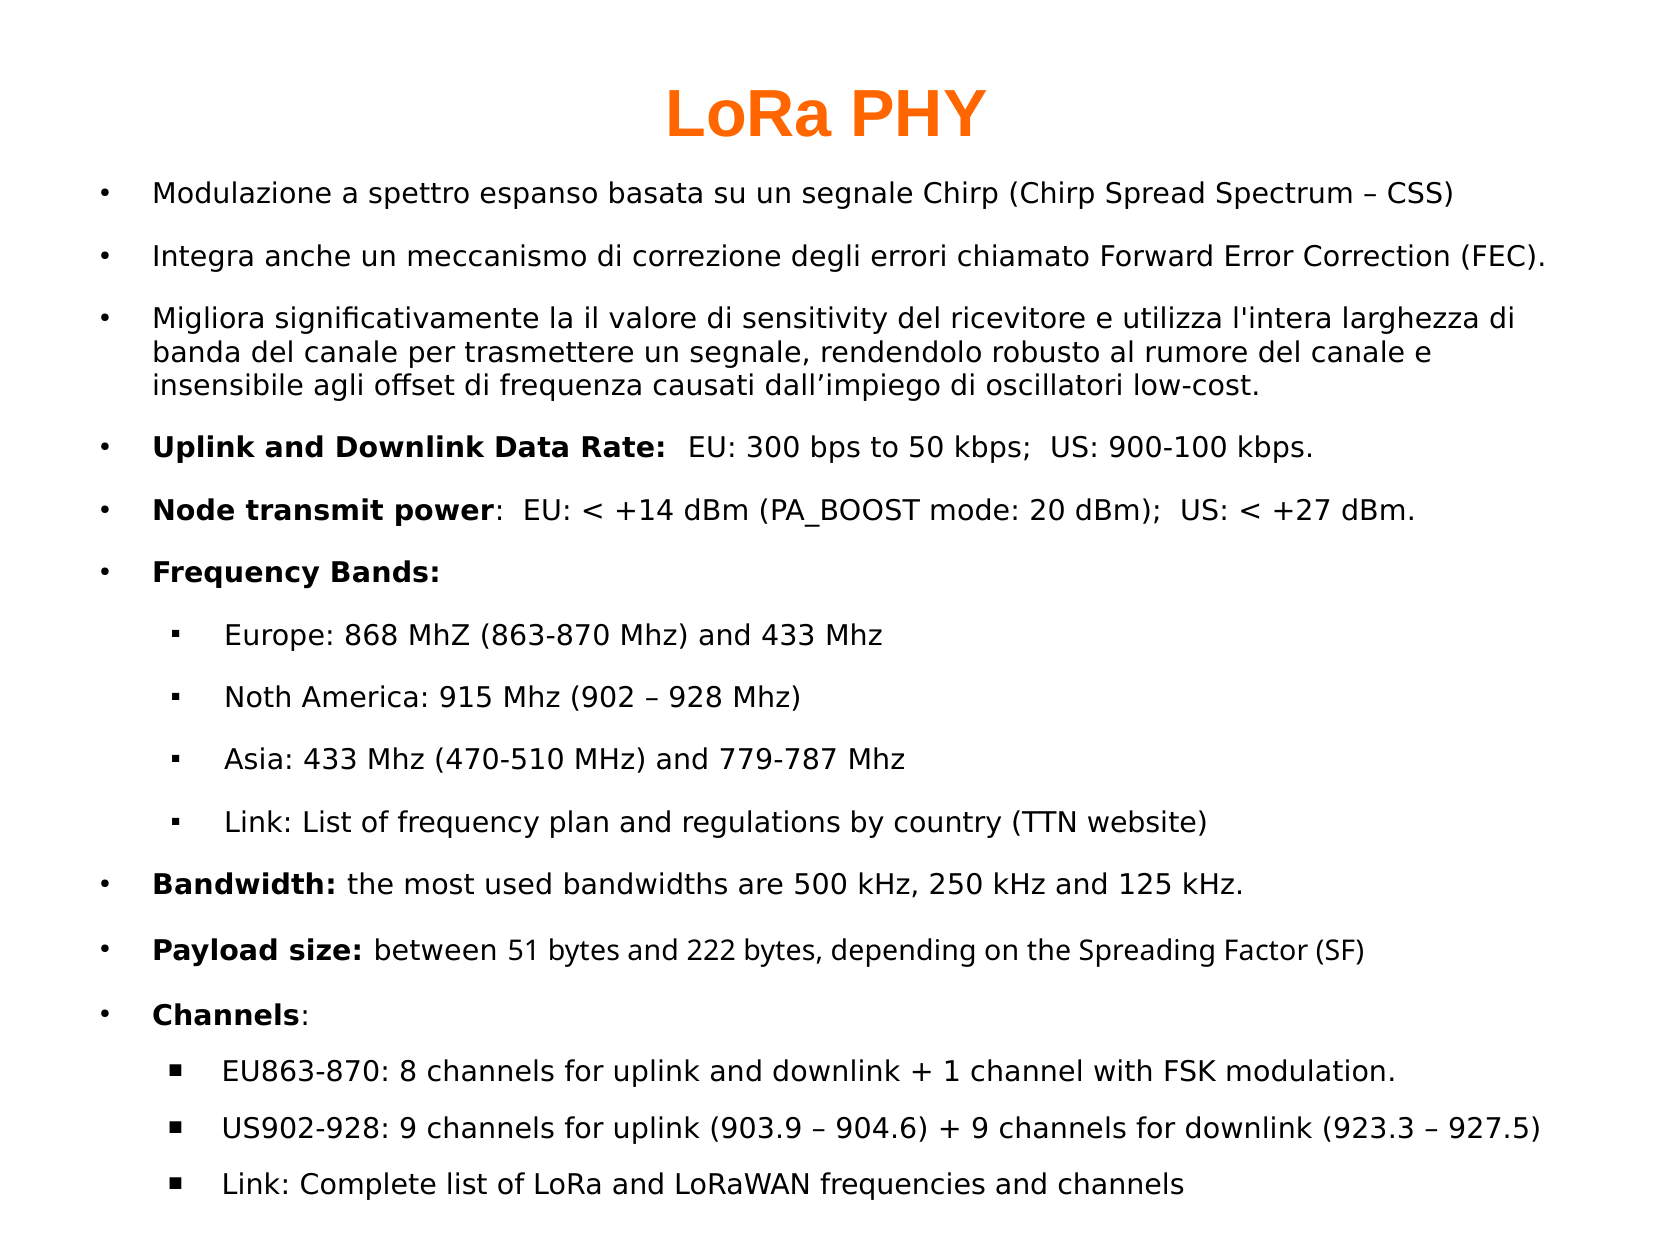

# LoRa PHY
Modulazione a spettro espanso basata su un segnale Chirp (Chirp Spread Spectrum – CSS)
Integra anche un meccanismo di correzione degli errori chiamato Forward Error Correction (FEC).
Migliora significativamente la il valore di sensitivity del ricevitore e utilizza l'intera larghezza di banda del canale per trasmettere un segnale, rendendolo robusto al rumore del canale e insensibile agli offset di frequenza causati dall’impiego di oscillatori low-cost.
Uplink and Downlink Data Rate: EU: 300 bps to 50 kbps; US: 900-100 kbps.
Node transmit power: EU: < +14 dBm (PA_BOOST mode: 20 dBm); US: < +27 dBm.
Frequency Bands:
Europe: 868 MhZ (863-870 Mhz) and 433 Mhz
Noth America: 915 Mhz (902 – 928 Mhz)
Asia: 433 Mhz (470-510 MHz) and 779-787 Mhz
Link: List of frequency plan and regulations by country (TTN website)
Bandwidth: the most used bandwidths are 500 kHz, 250 kHz and 125 kHz.
Payload size: between 51 bytes and 222 bytes, depending on the Spreading Factor (SF)
Channels:
EU863-870: 8 channels for uplink and downlink + 1 channel with FSK modulation.
US902-928: 9 channels for uplink (903.9 – 904.6) + 9 channels for downlink (923.3 – 927.5)
Link: Complete list of LoRa and LoRaWAN frequencies and channels